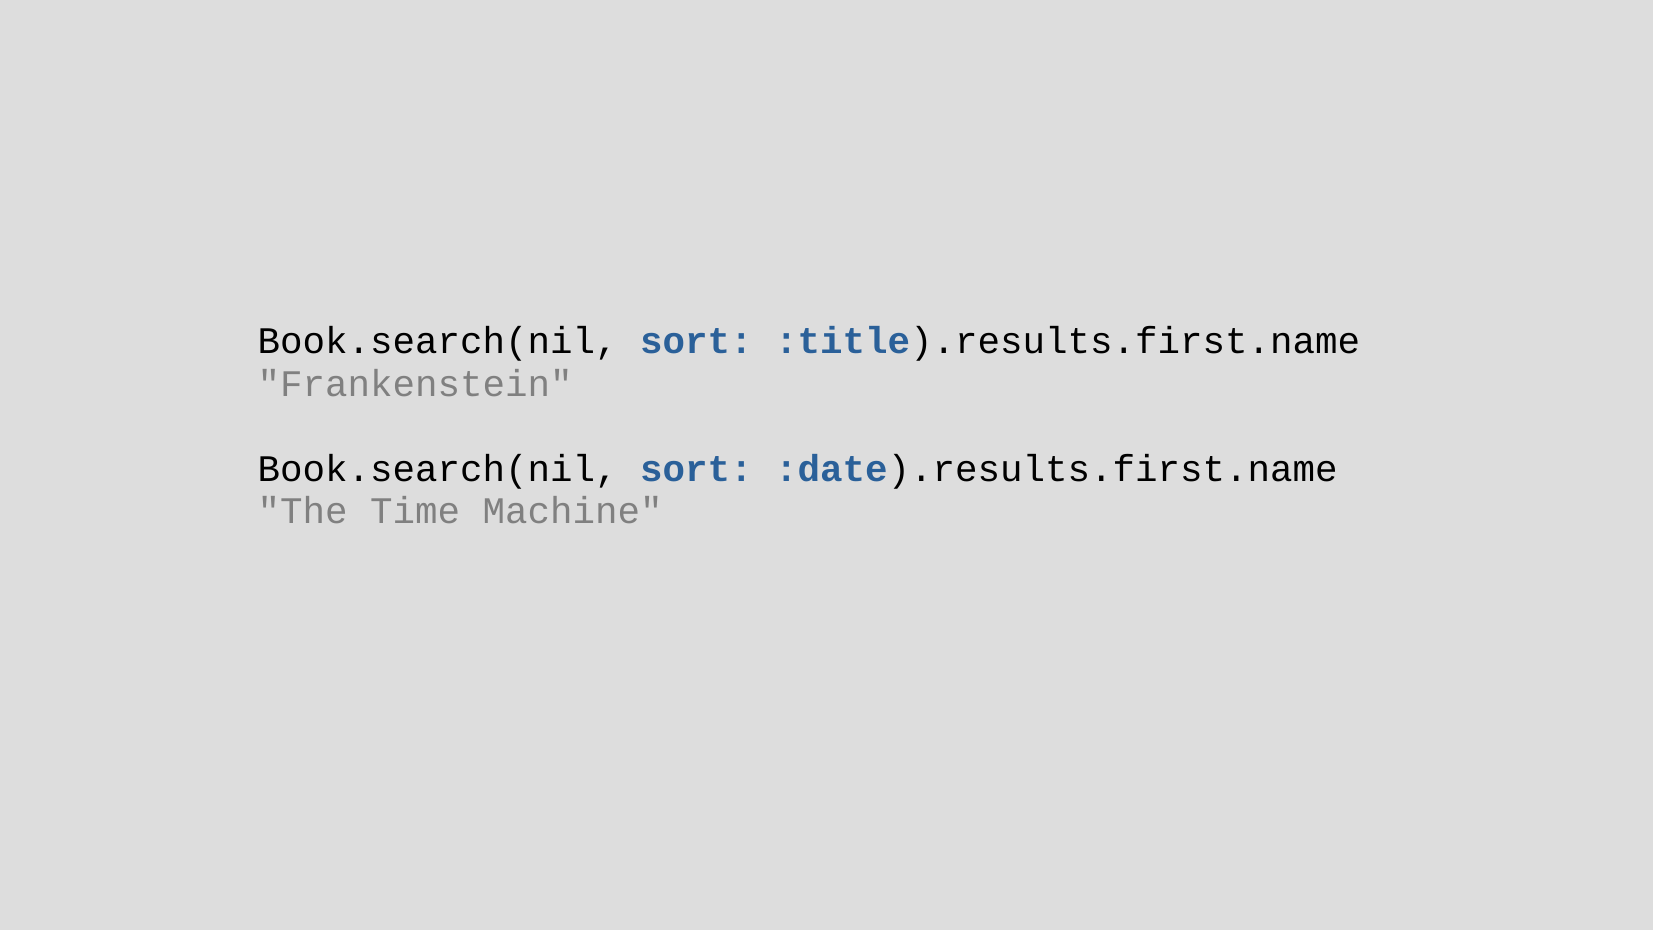

Book.search(nil, sort: :title).results.first.name
"Frankenstein"
Book.search(nil, sort: :date).results.first.name
"The Time Machine"